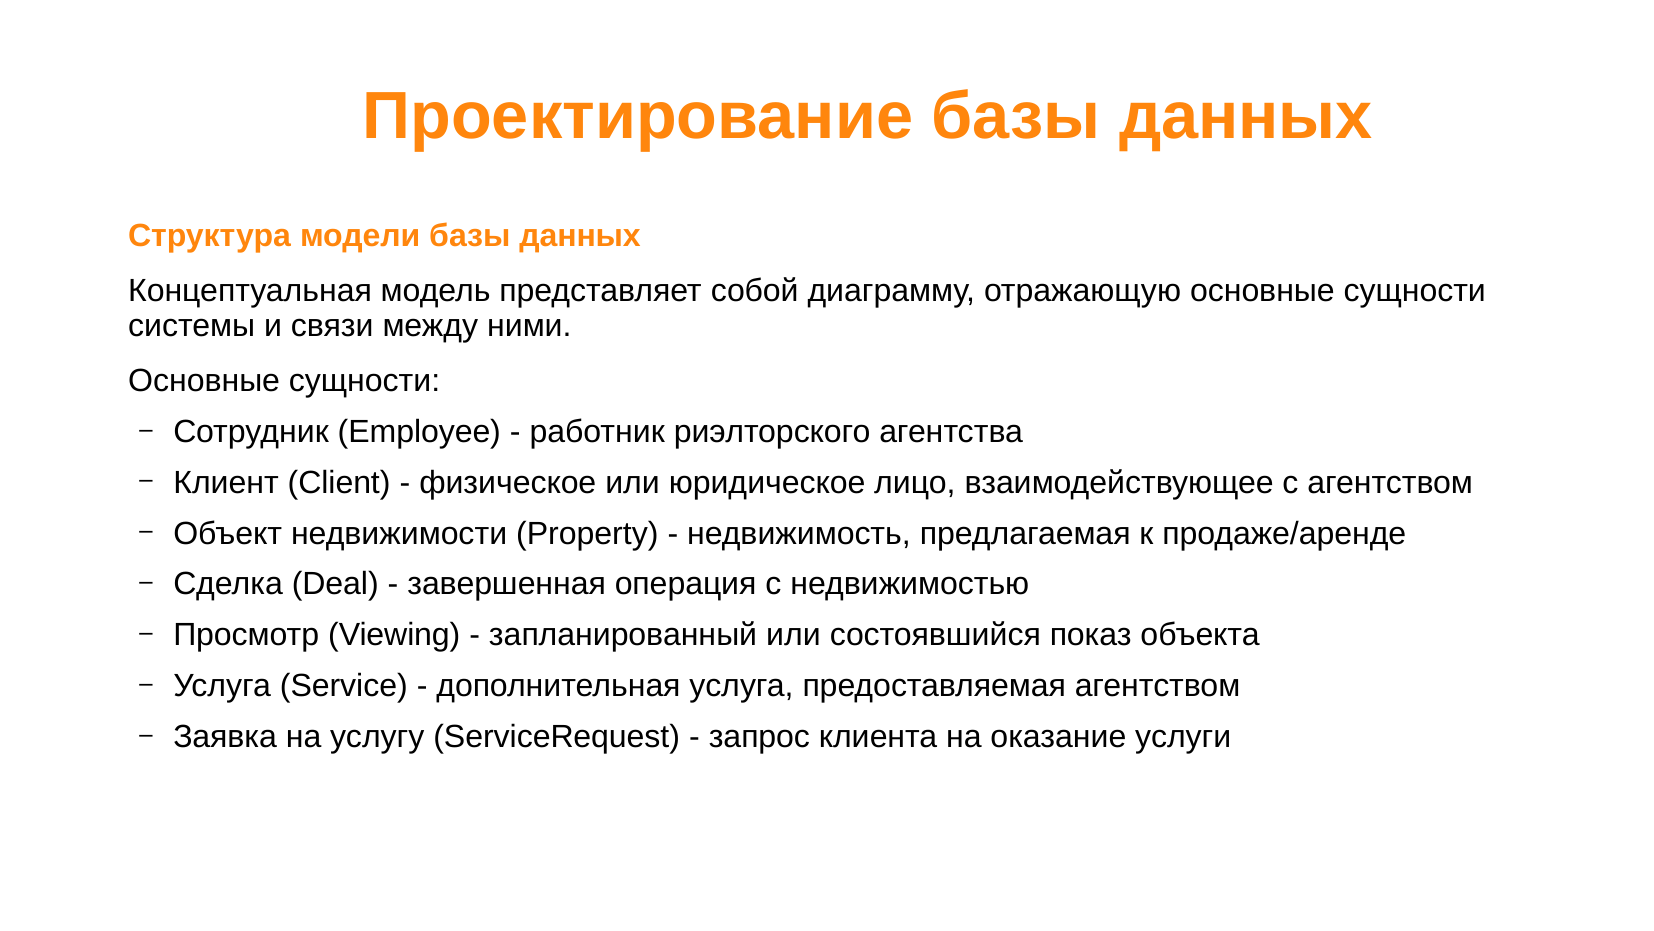

# Проектирование базы данных
Структура модели базы данных
Концептуальная модель представляет собой диаграмму, отражающую основные сущности системы и связи между ними.
Основные сущности:
Сотрудник (Employee) - работник риэлторского агентства
Клиент (Client) - физическое или юридическое лицо, взаимодействующее с агентством
Объект недвижимости (Property) - недвижимость, предлагаемая к продаже/аренде
Сделка (Deal) - завершенная операция с недвижимостью
Просмотр (Viewing) - запланированный или состоявшийся показ объекта
Услуга (Service) - дополнительная услуга, предоставляемая агентством
Заявка на услугу (ServiceRequest) - запрос клиента на оказание услуги